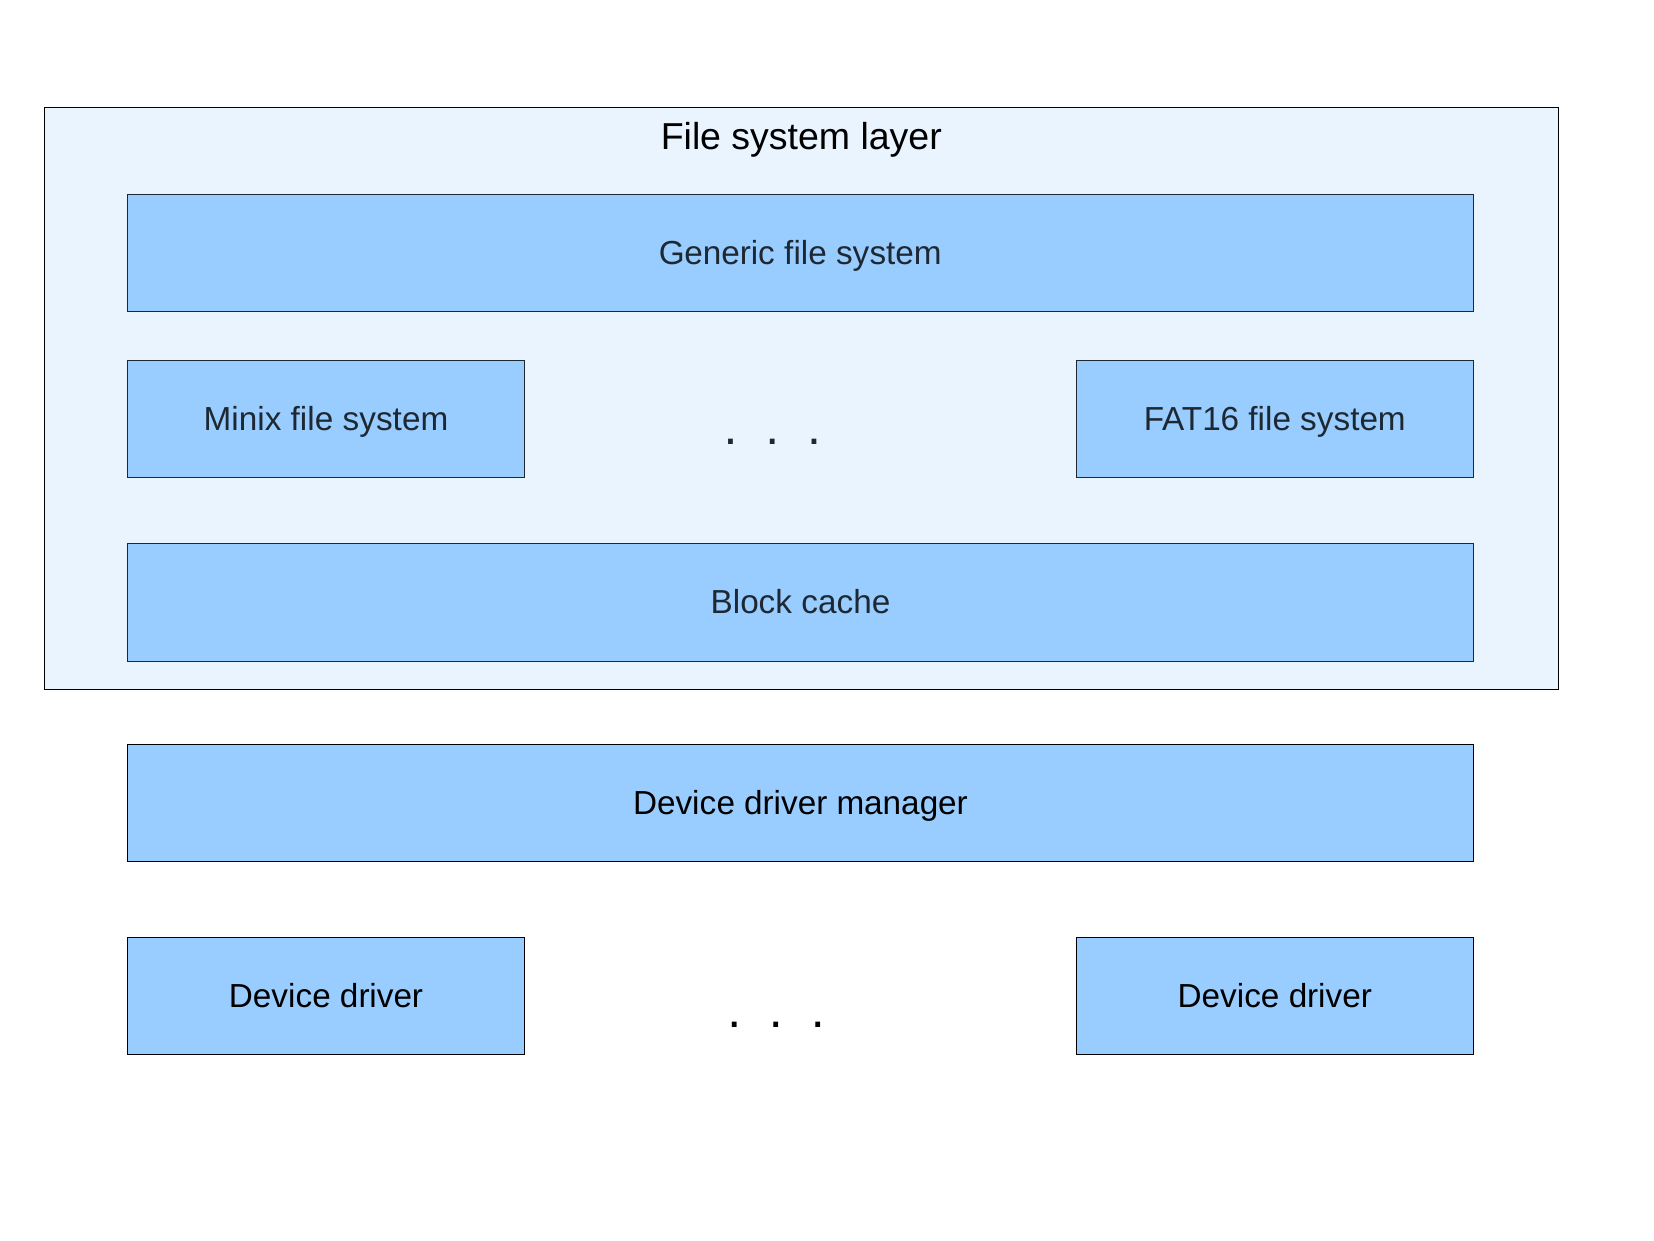

File system layer
Generic file system
Minix file system
Block cache
Device driver manager
Device driver
FAT16 file system
. . .
Device driver
. . .